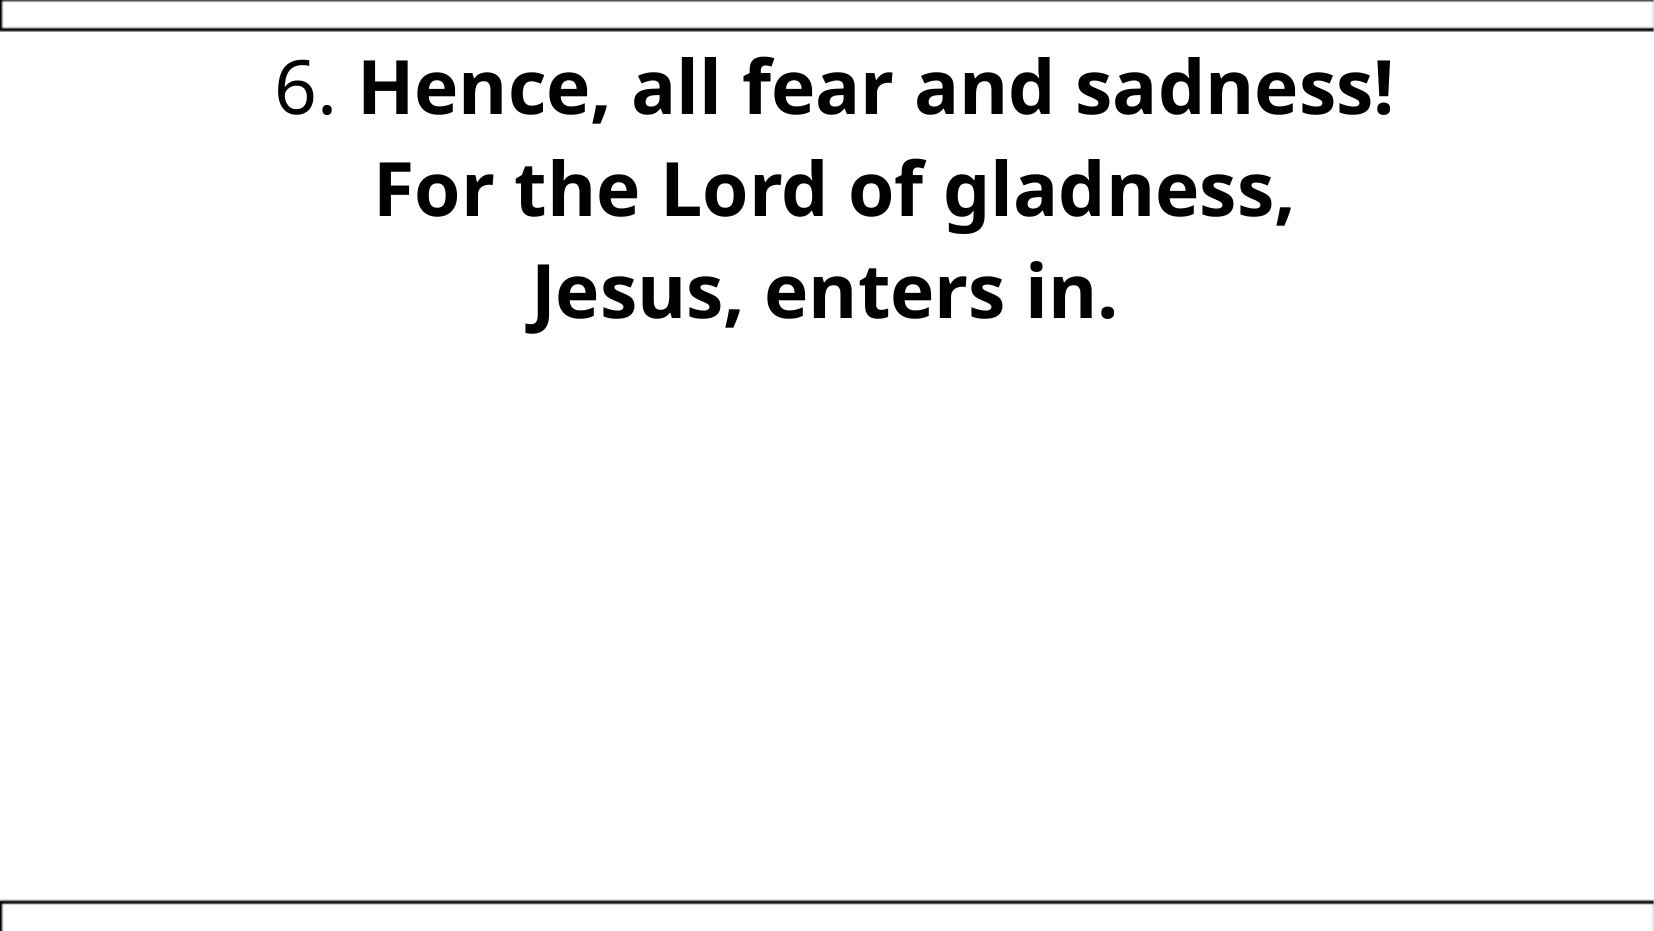

6. Hence, all fear and sadness!
For the Lord of gladness,
Jesus, enters in.